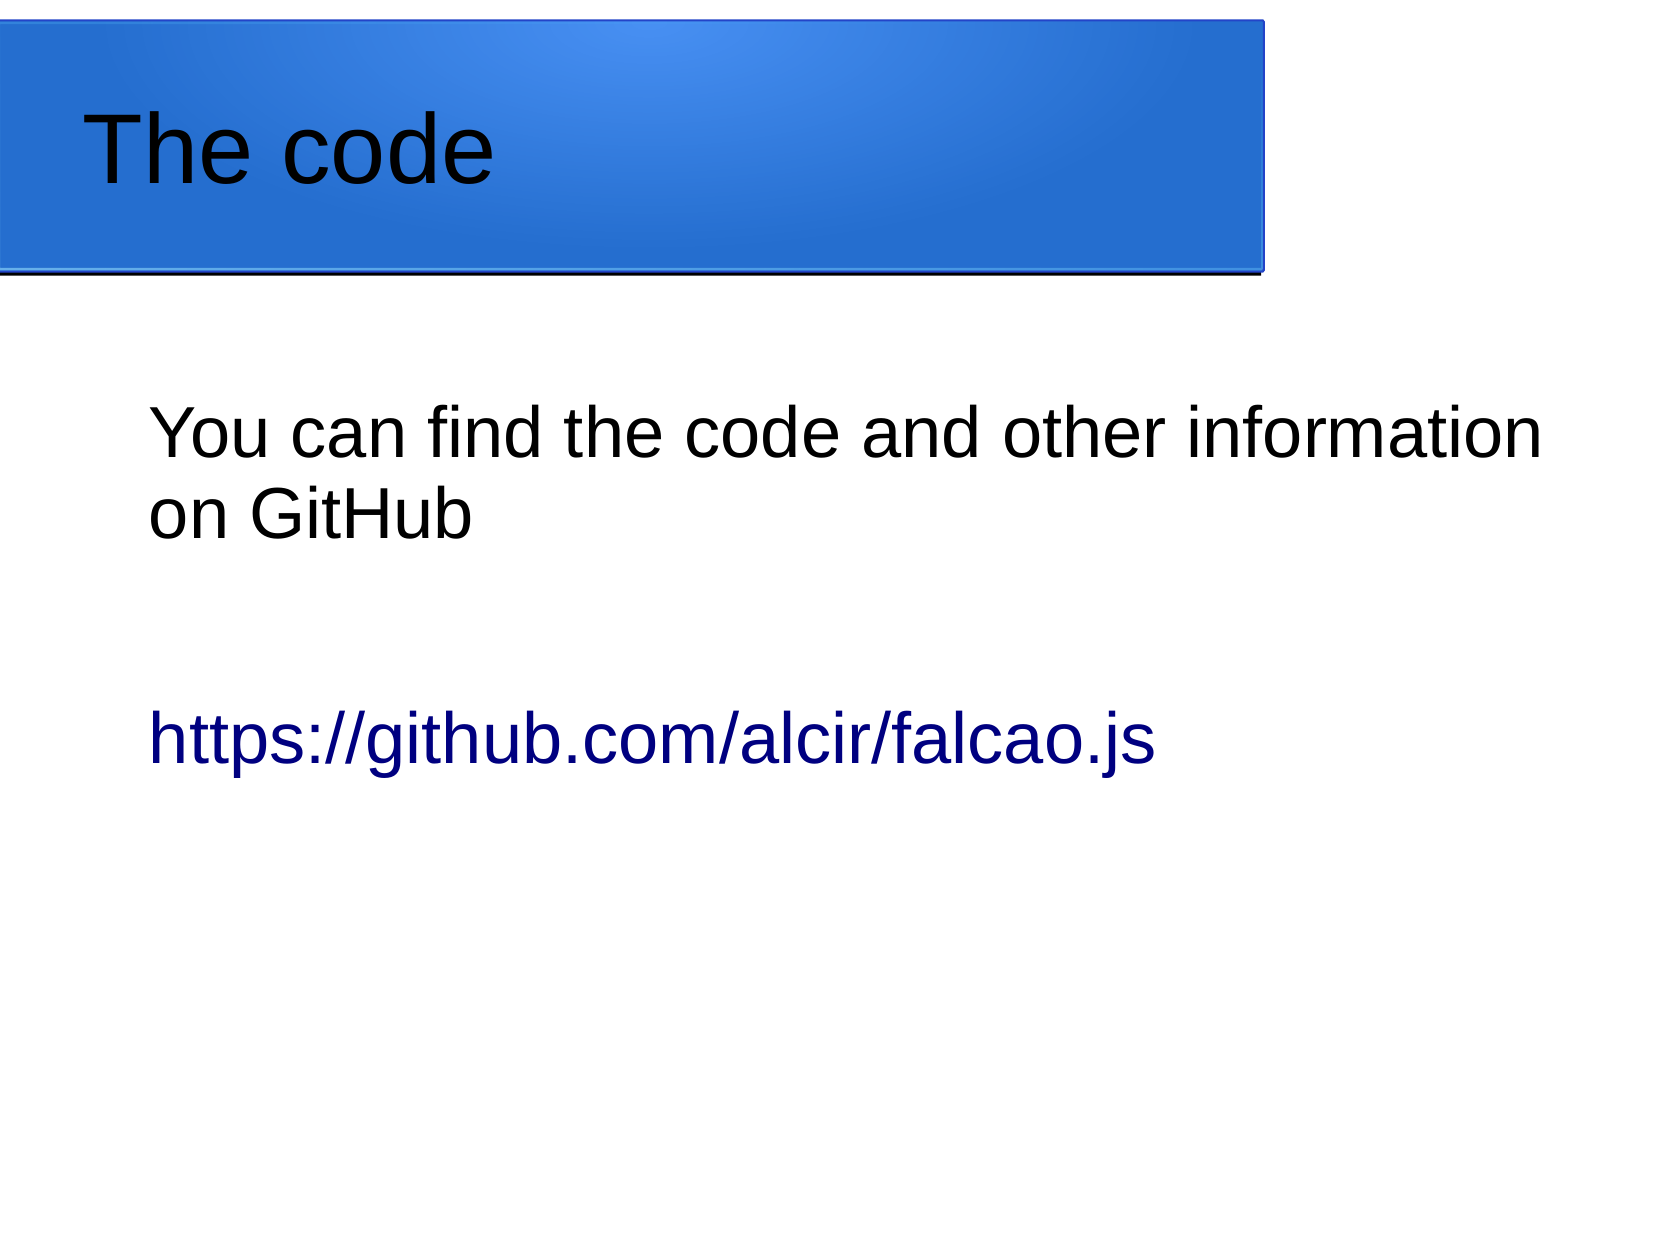

# The code
You can find the code and other information on GitHub
https://github.com/alcir/falcao.js